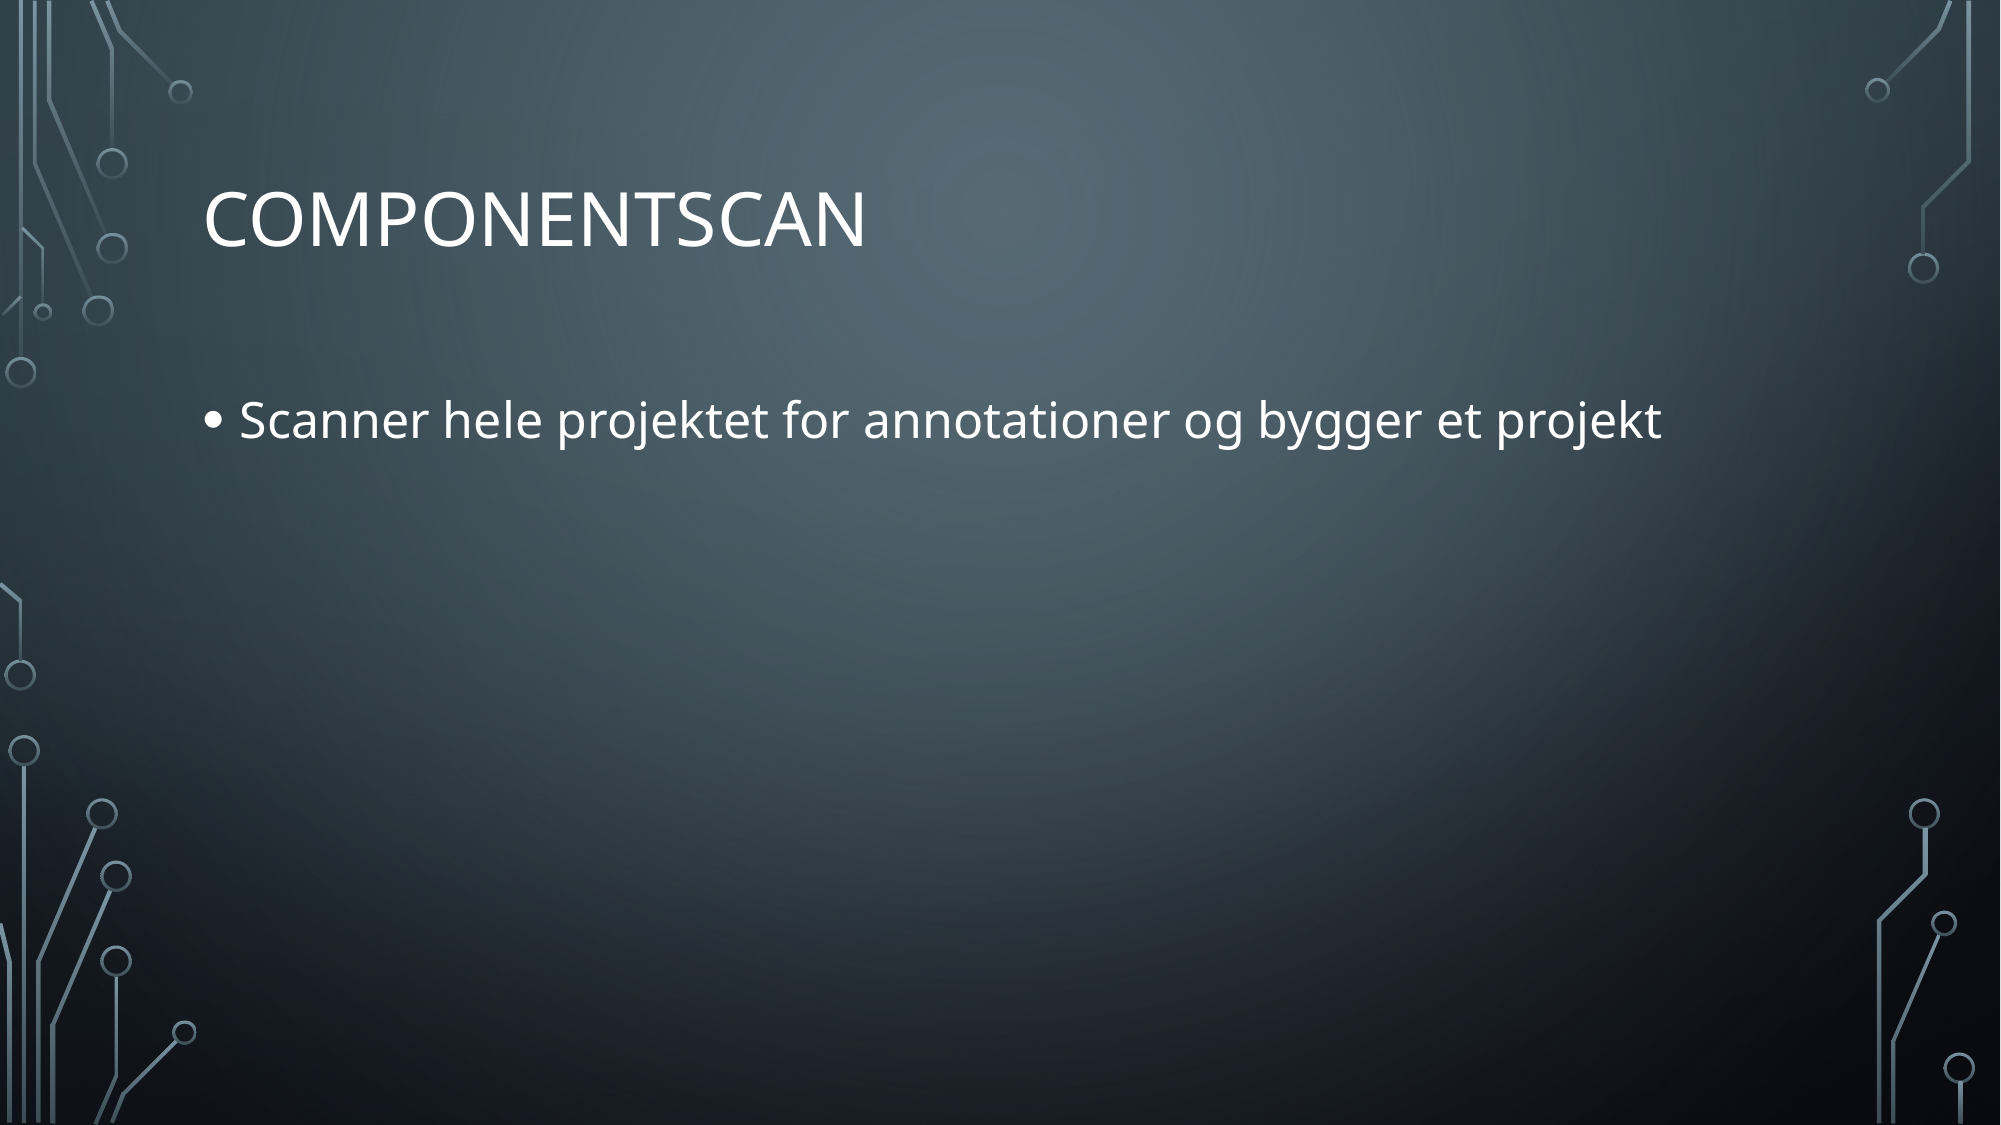

# Componentscan
Scanner hele projektet for annotationer og bygger et projekt